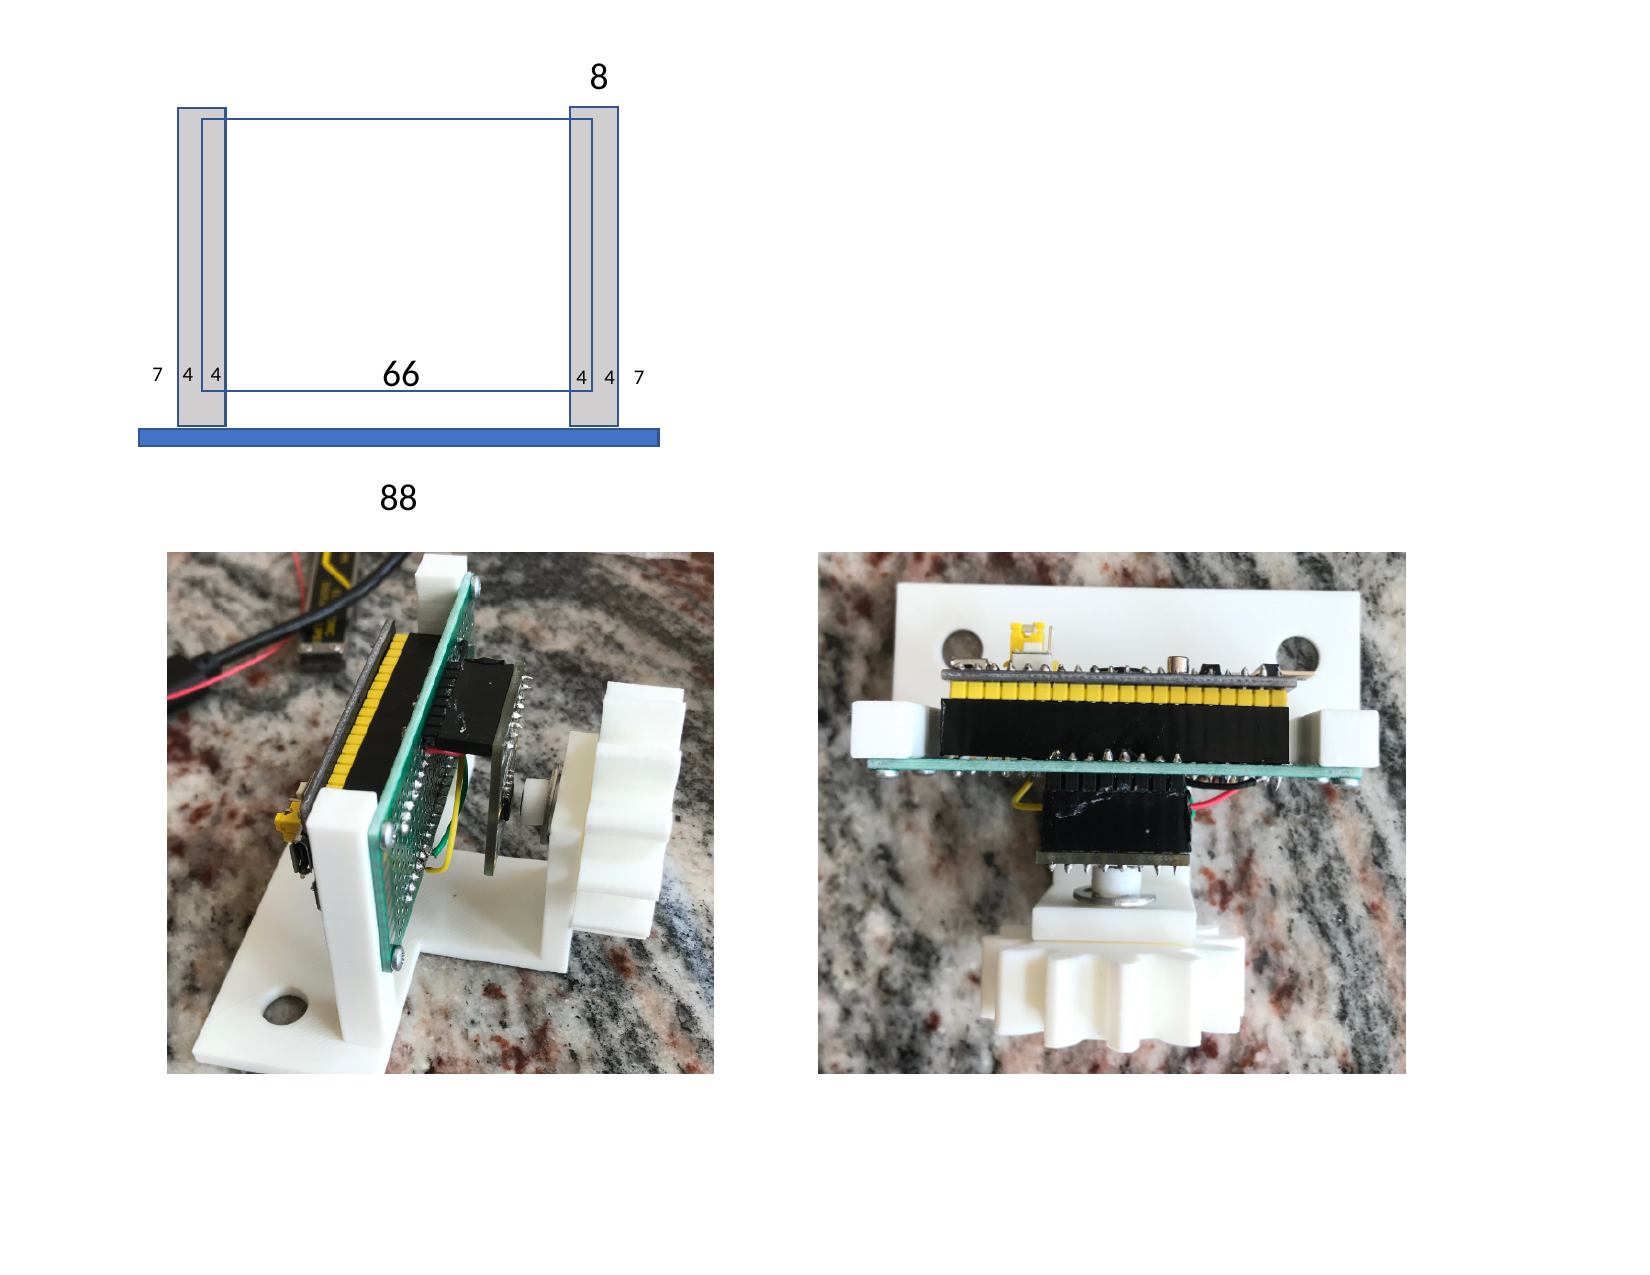

8
66
7
4
4
4
4
7
88